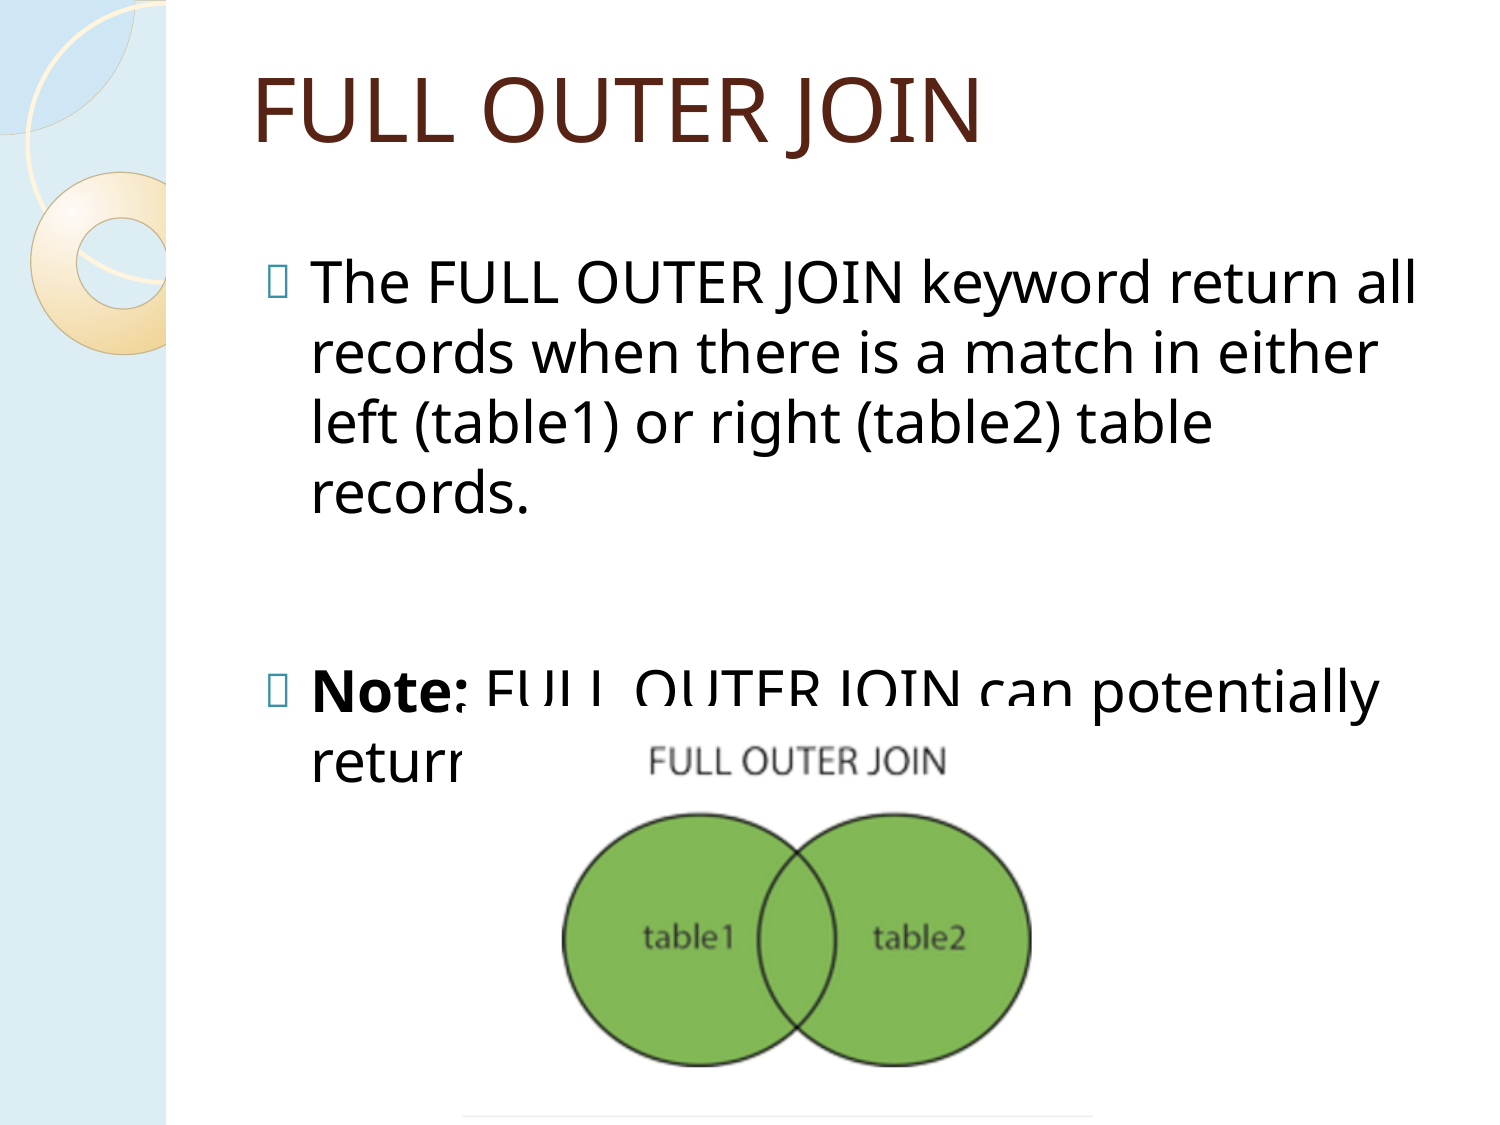

# FULL OUTER JOIN
The FULL OUTER JOIN keyword return all records when there is a match in either left (table1) or right (table2) table records.
Note: FULL OUTER JOIN can potentially return very large result-sets!